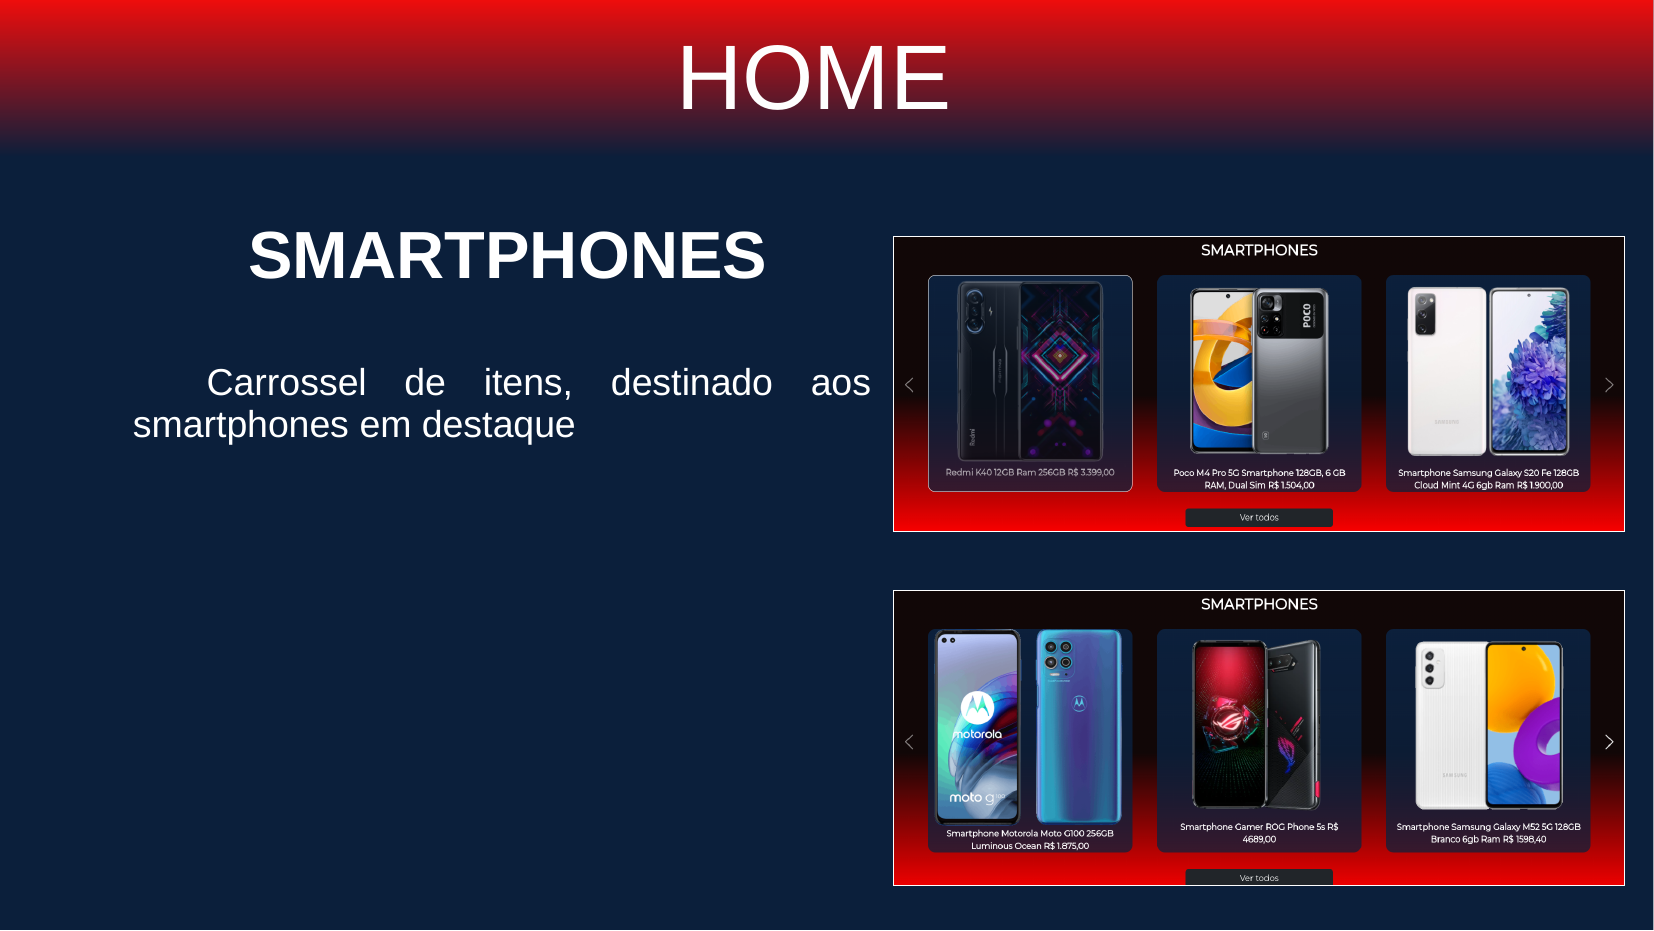

# HOME
SMARTPHONES
	Carrossel de itens, destinado aos smartphones em destaque